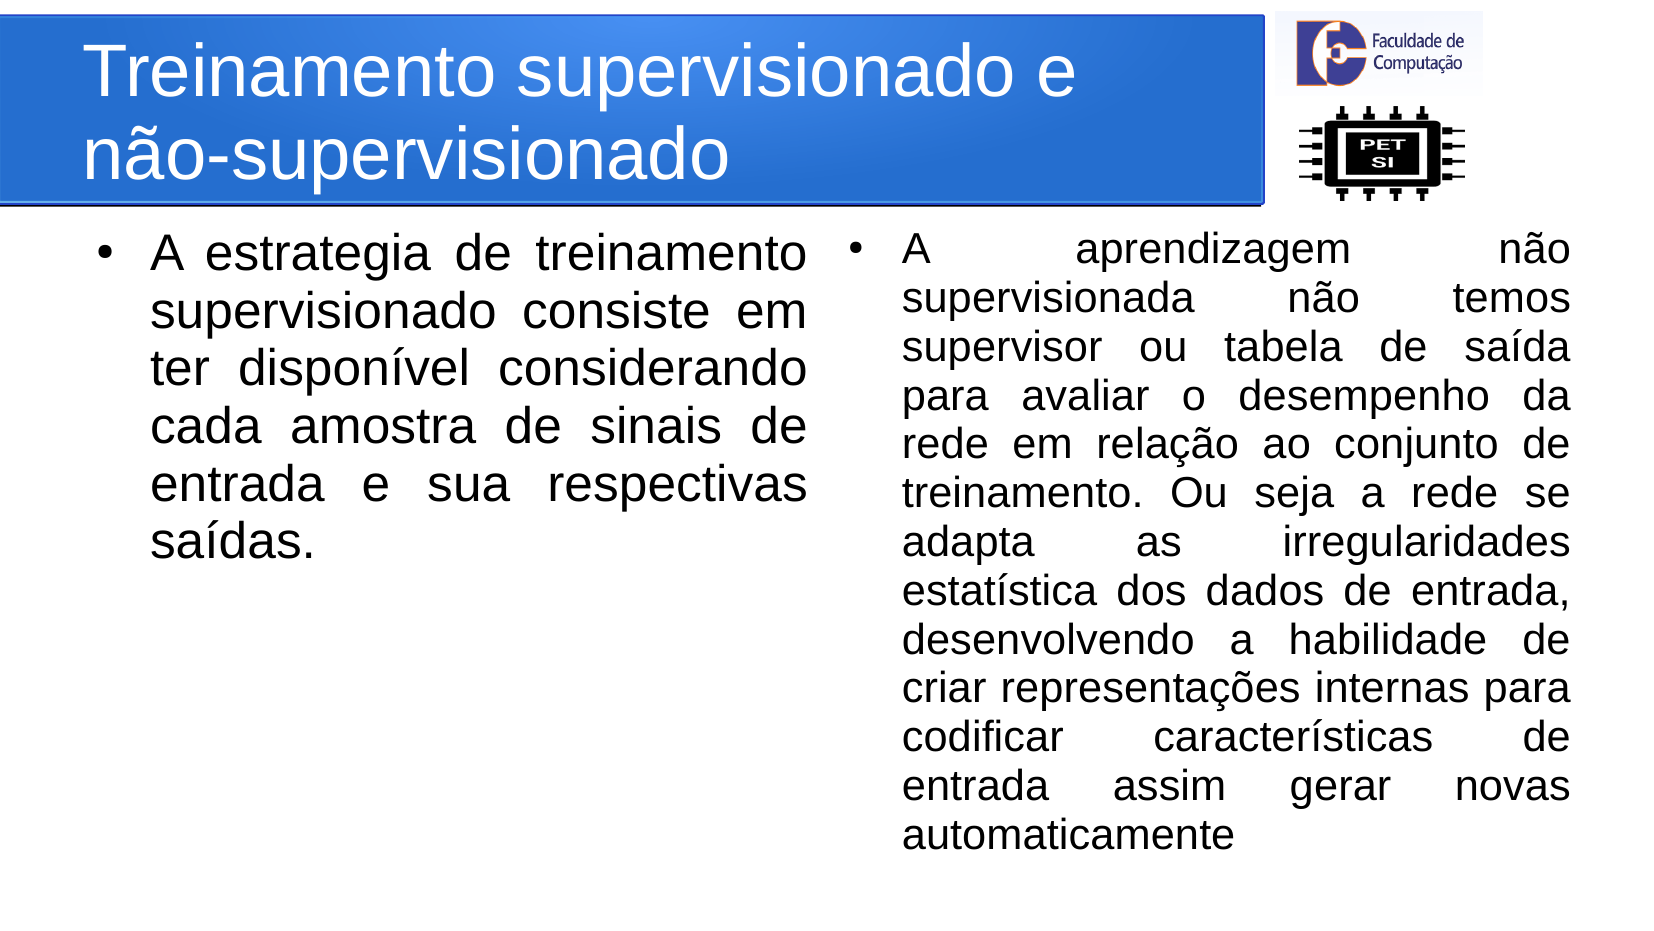

# Treinamento supervisionado e não-supervisionado
A estrategia de treinamento supervisionado consiste em ter disponível considerando cada amostra de sinais de entrada e sua respectivas saídas.
A aprendizagem não supervisionada não temos supervisor ou tabela de saída para avaliar o desempenho da rede em relação ao conjunto de treinamento. Ou seja a rede se adapta as irregularidades estatística dos dados de entrada, desenvolvendo a habilidade de criar representações internas para codificar características de entrada assim gerar novas automaticamente